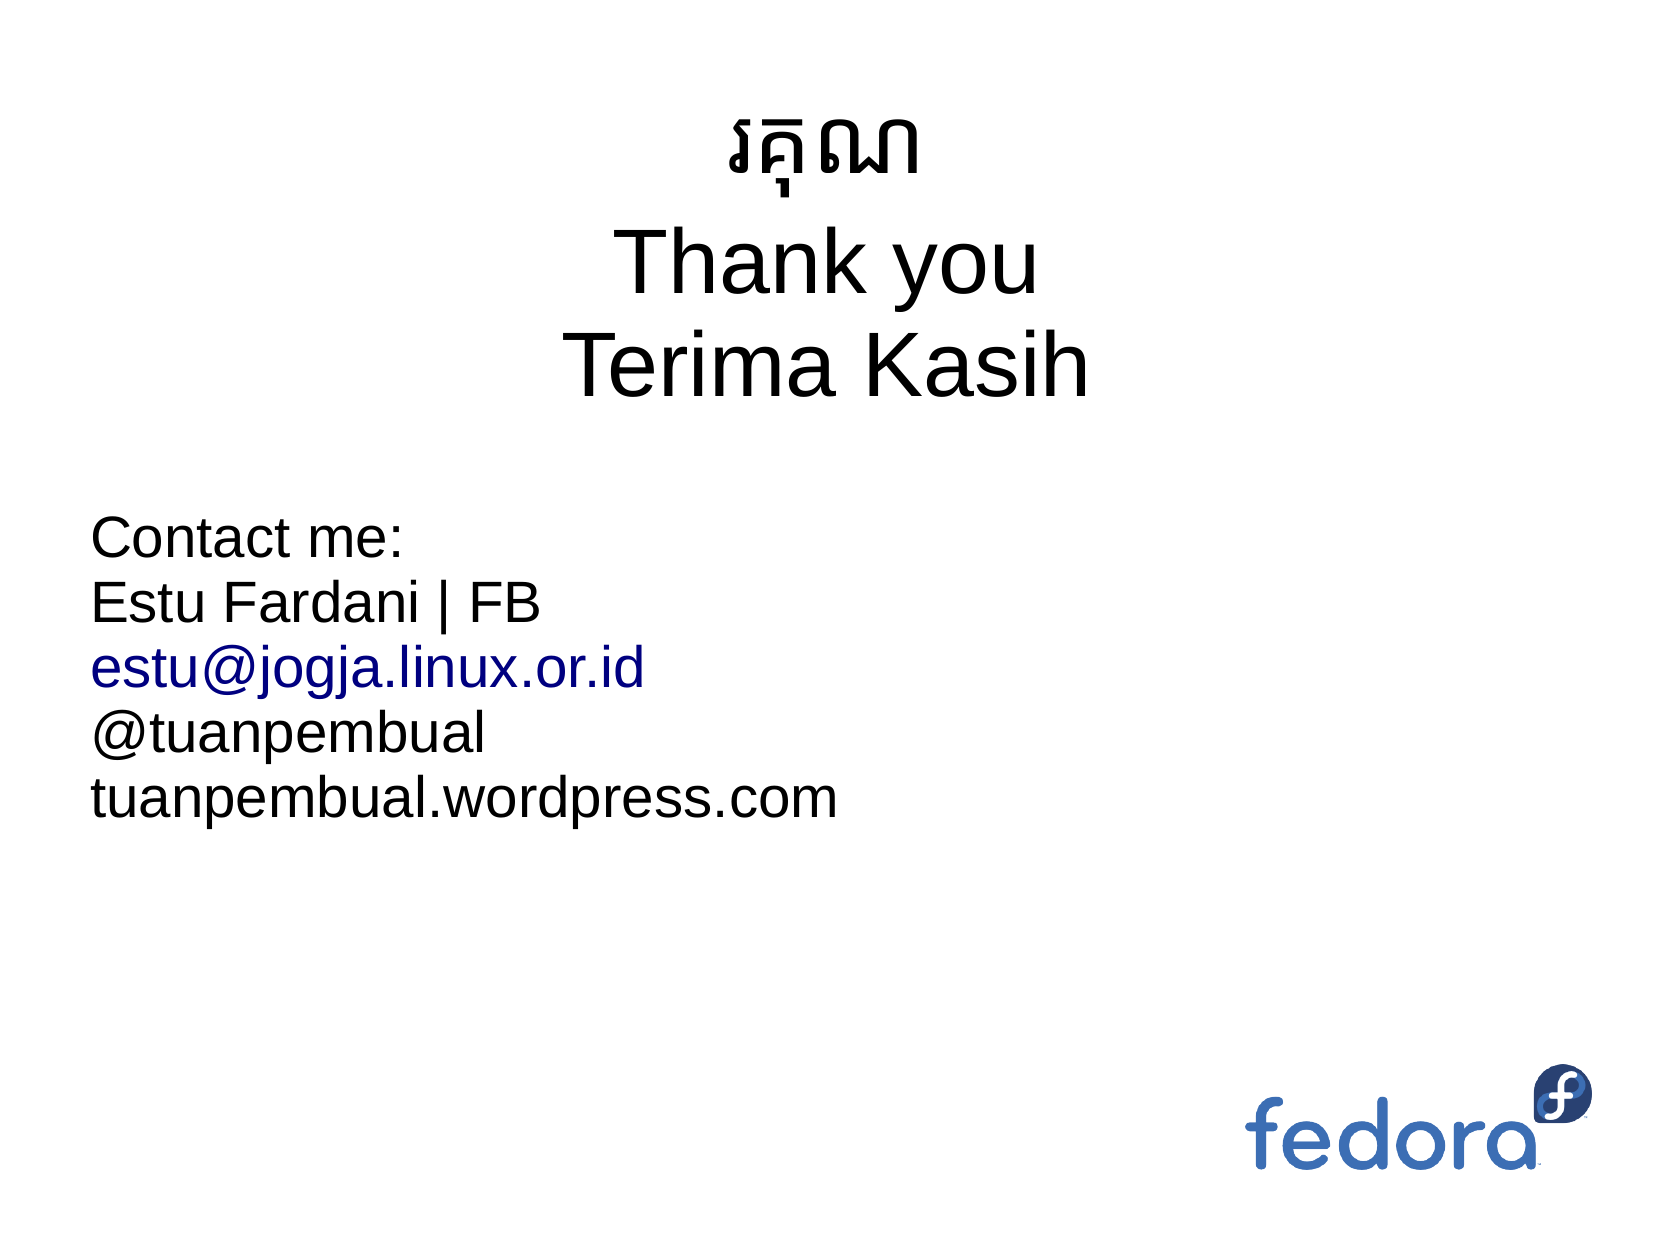

# រគុណ Thank you Terima Kasih
Contact me:
Estu Fardani | FB
estu@jogja.linux.or.id
@tuanpembual
tuanpembual.wordpress.com